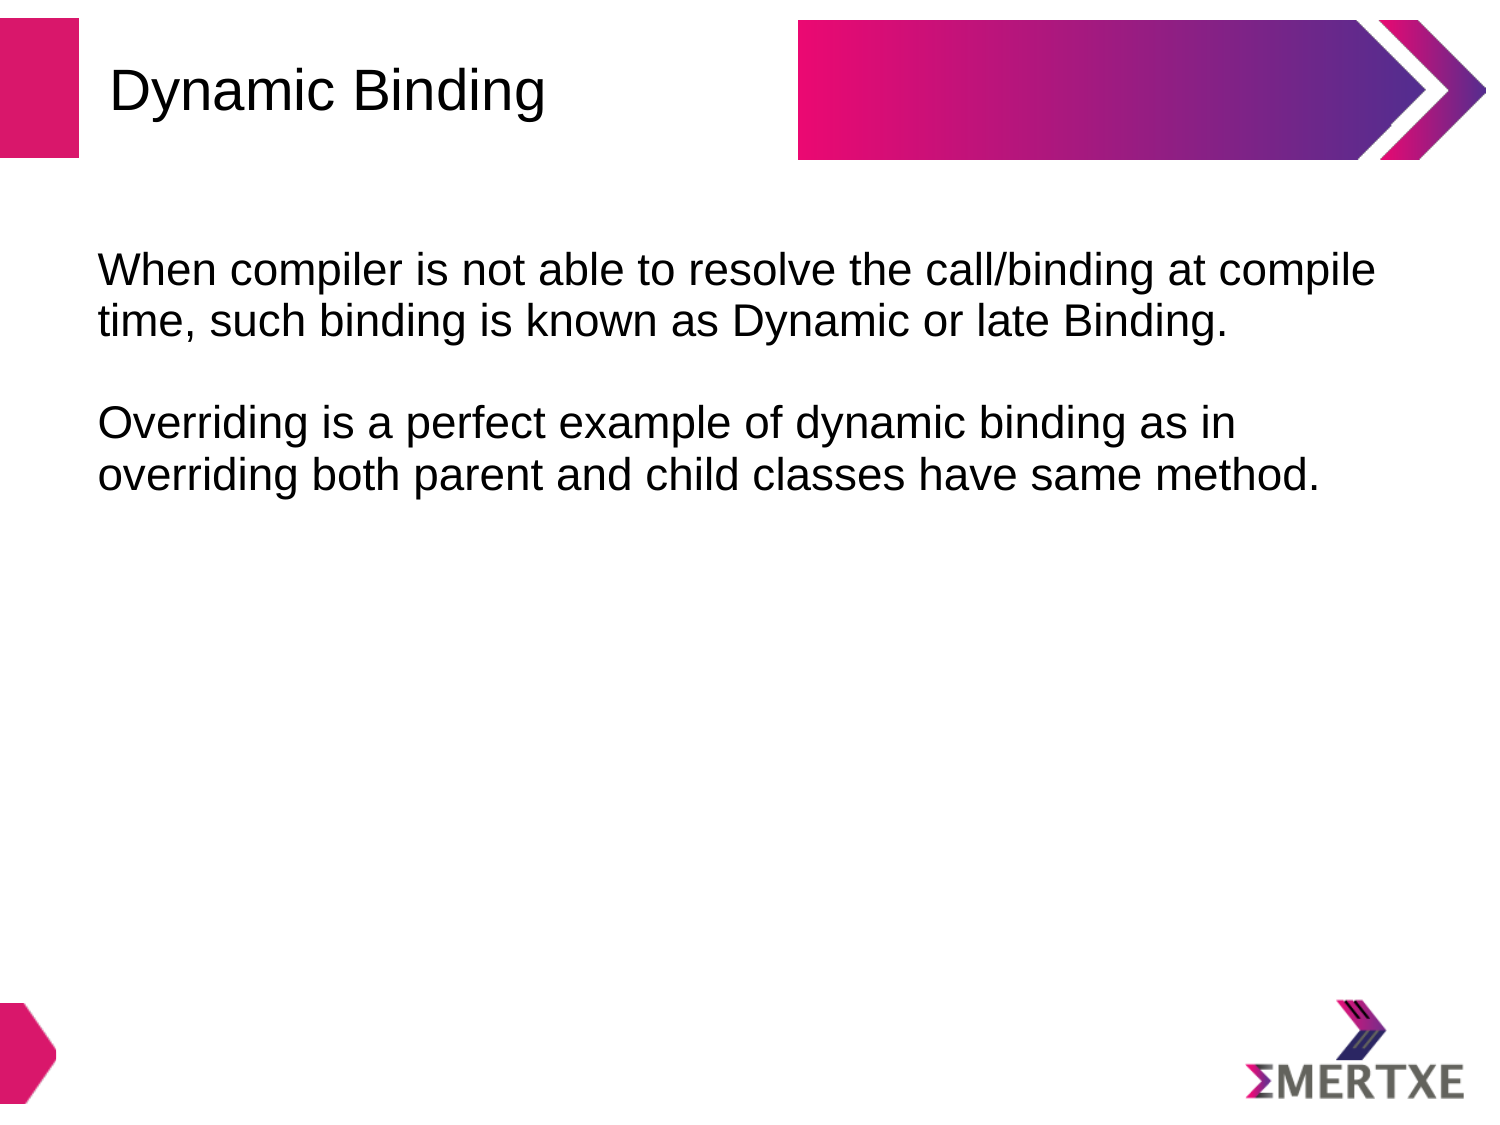

Dynamic Binding
When compiler is not able to resolve the call/binding at compile time, such binding is known as Dynamic or late Binding.
Overriding is a perfect example of dynamic binding as in overriding both parent and child classes have same method.